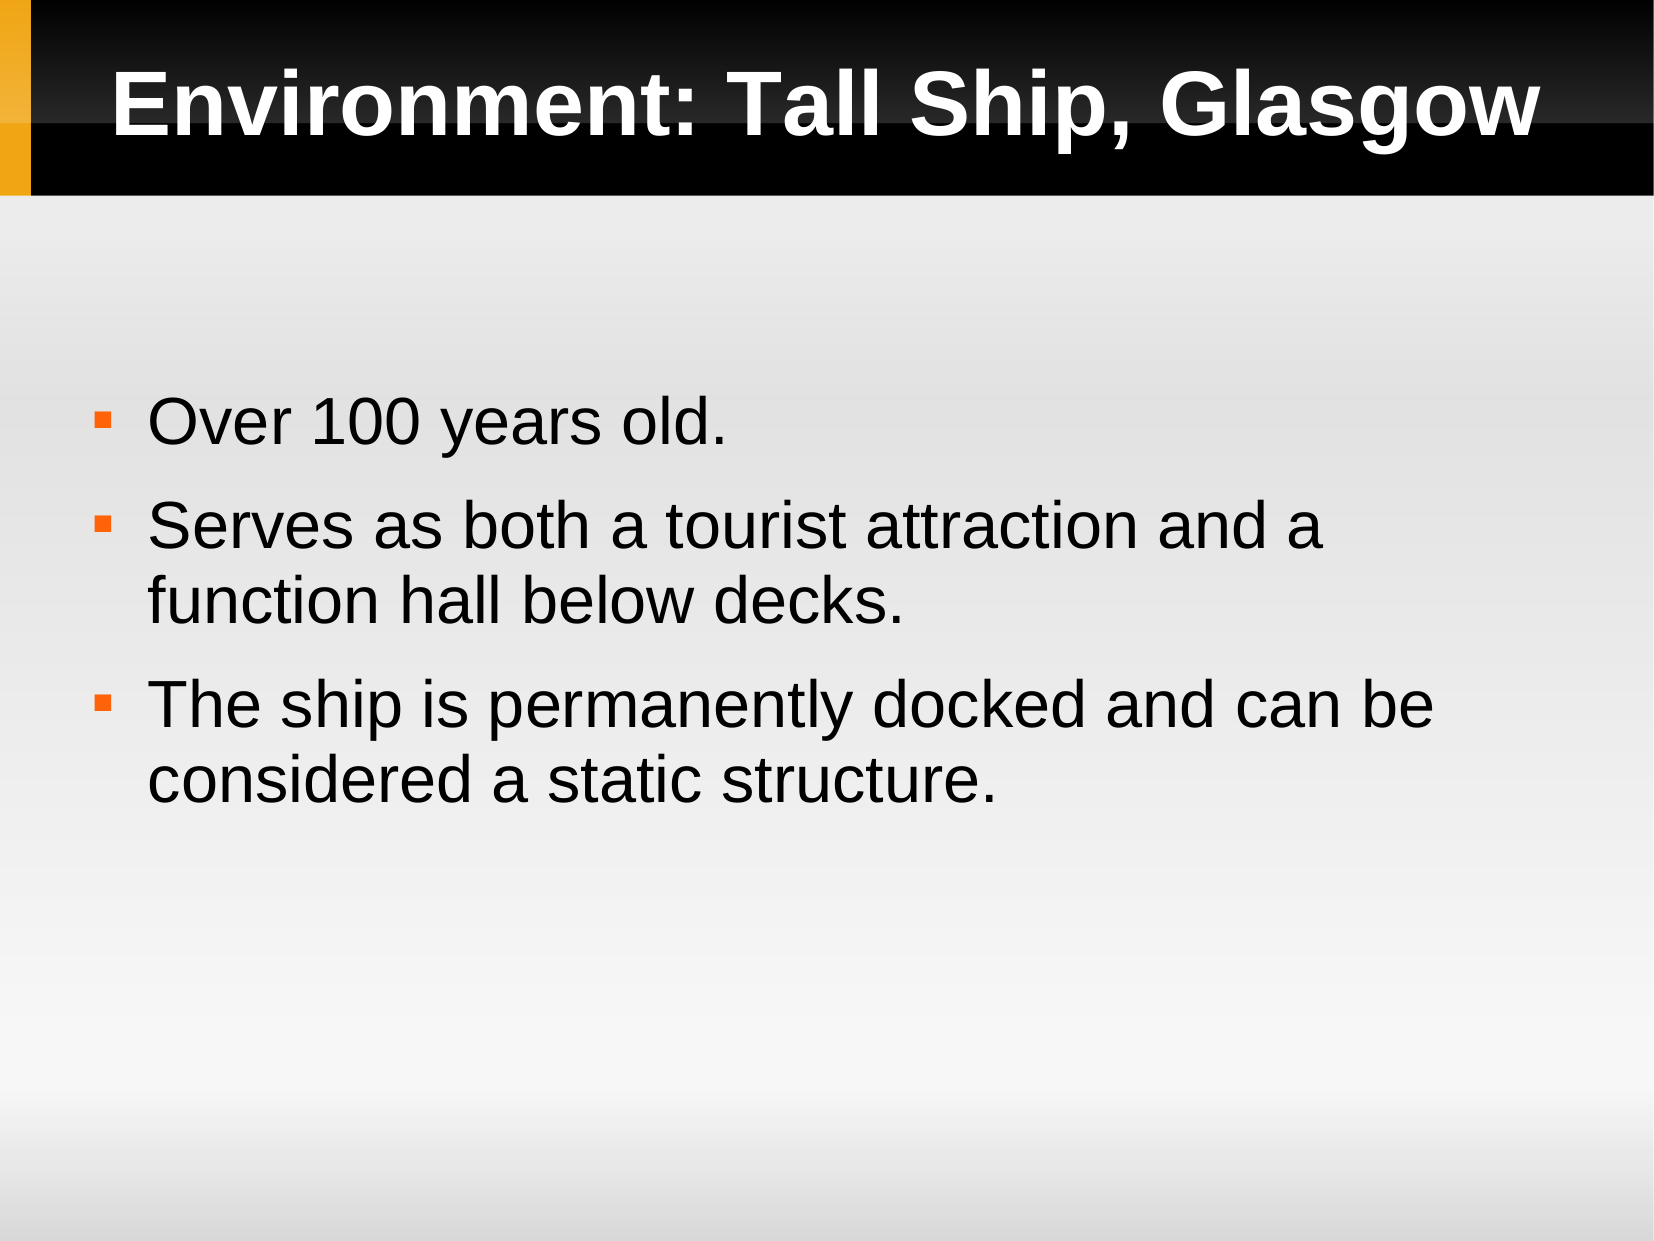

# Environment: Tall Ship, Glasgow
Over 100 years old.
Serves as both a tourist attraction and a function hall below decks.
The ship is permanently docked and can be considered a static structure.